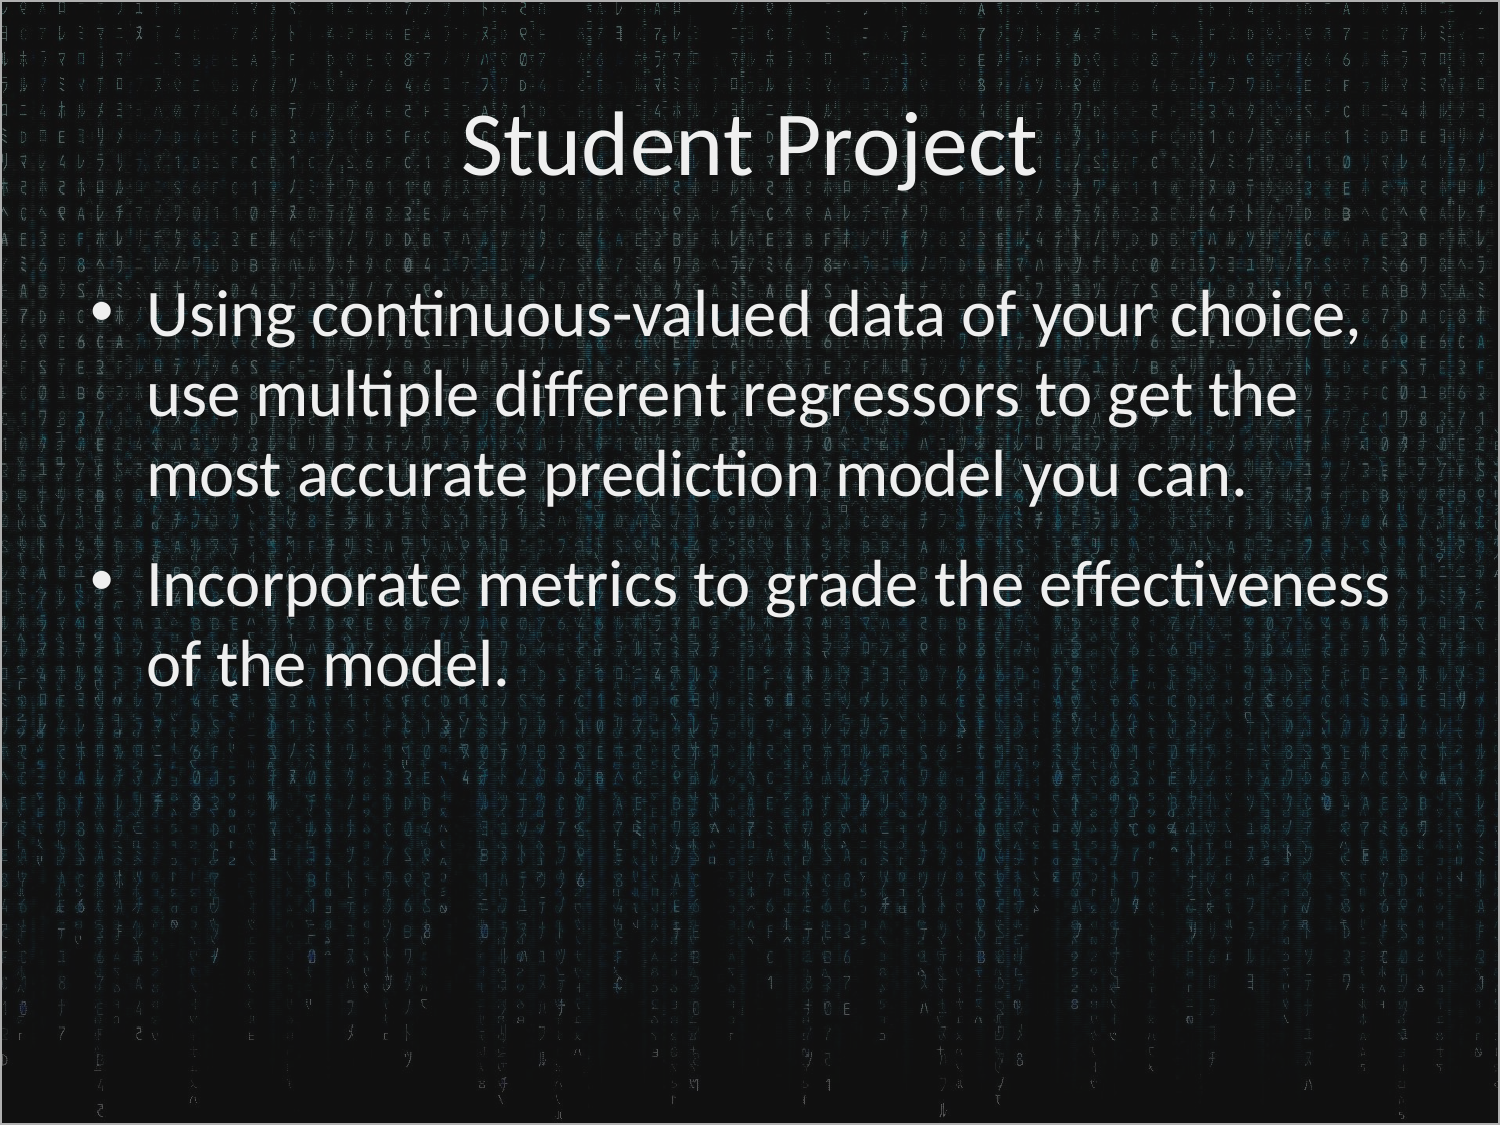

# Student Project
Using continuous-valued data of your choice, use multiple different regressors to get the most accurate prediction model you can.
Incorporate metrics to grade the effectiveness of the model.